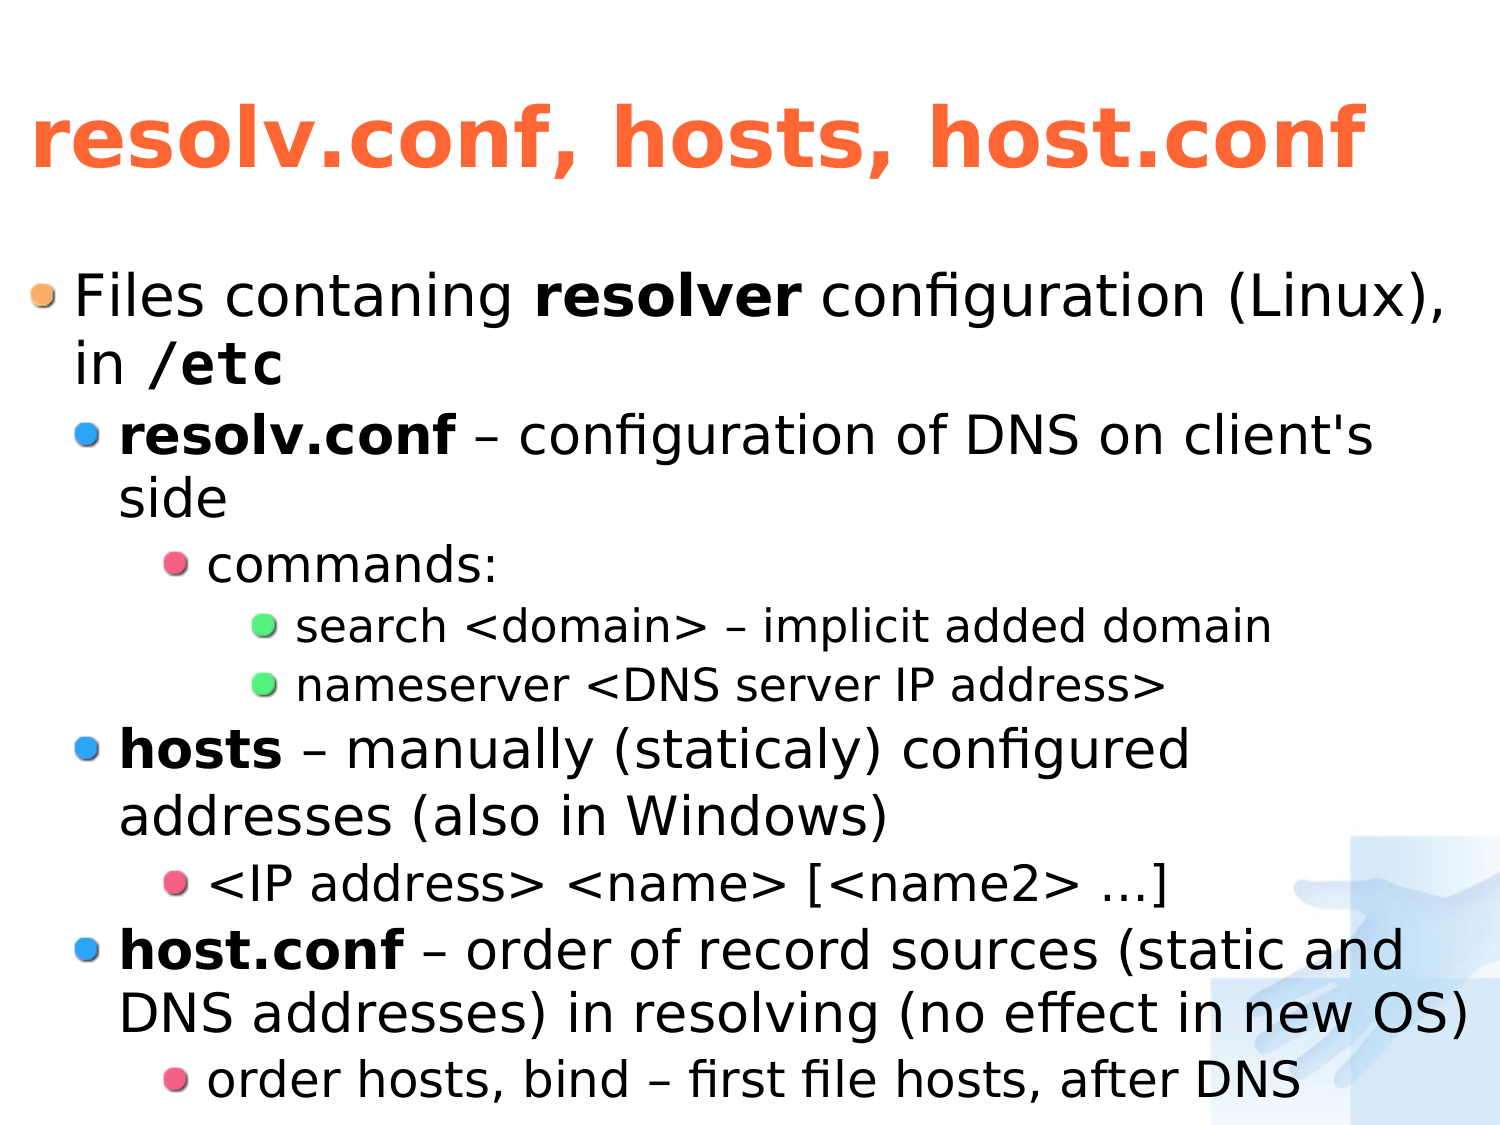

# resolv.conf, hosts, host.conf
Files contaning resolver configuration (Linux), in /etc
resolv.conf – configuration of DNS on client's side
commands:
search <domain> – implicit added domain
nameserver <DNS server IP address>
hosts – manually (staticaly) configured addresses (also in Windows)
<IP address> <name> [<name2> …]
host.conf – order of record sources (static and DNS addresses) in resolving (no effect in new OS)
order hosts, bind – first file hosts, after DNS